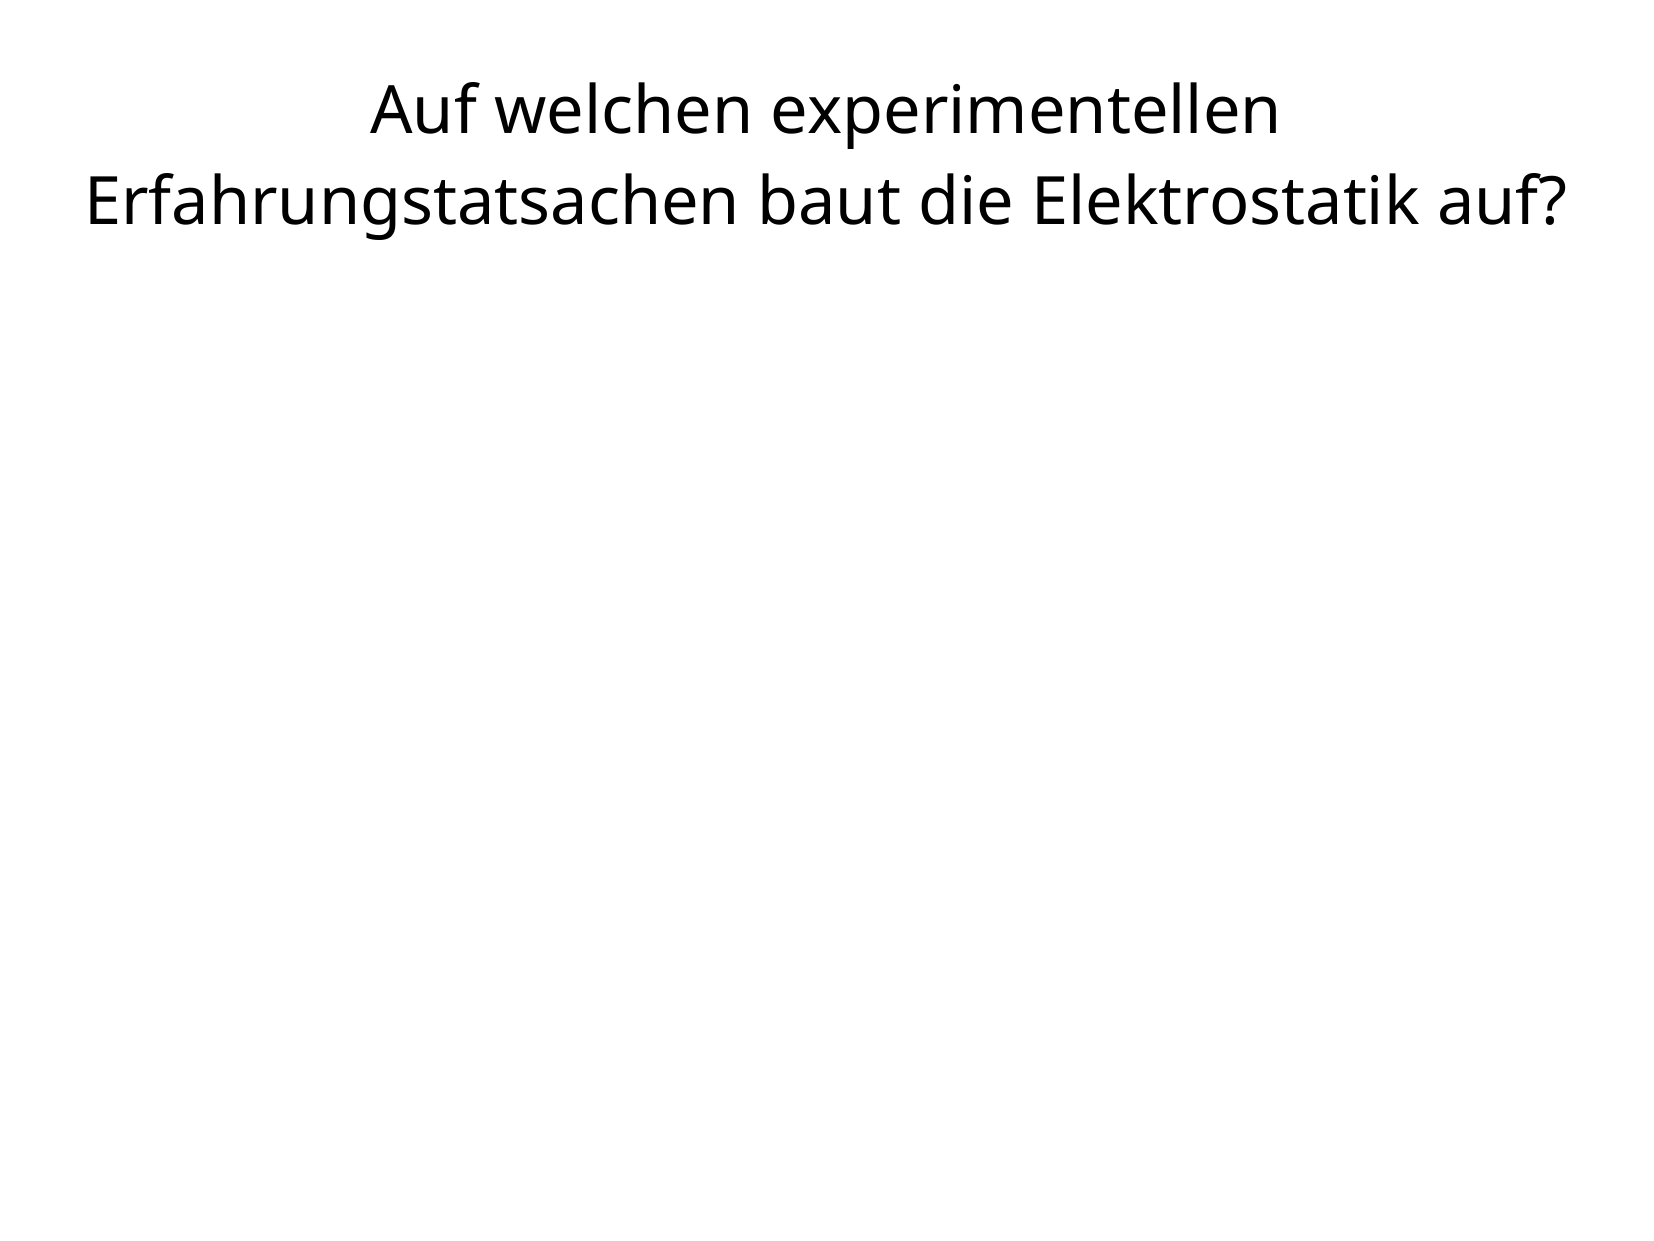

# Auf welchen experimentellen Erfahrungstatsachen baut die Elektrostatik auf?